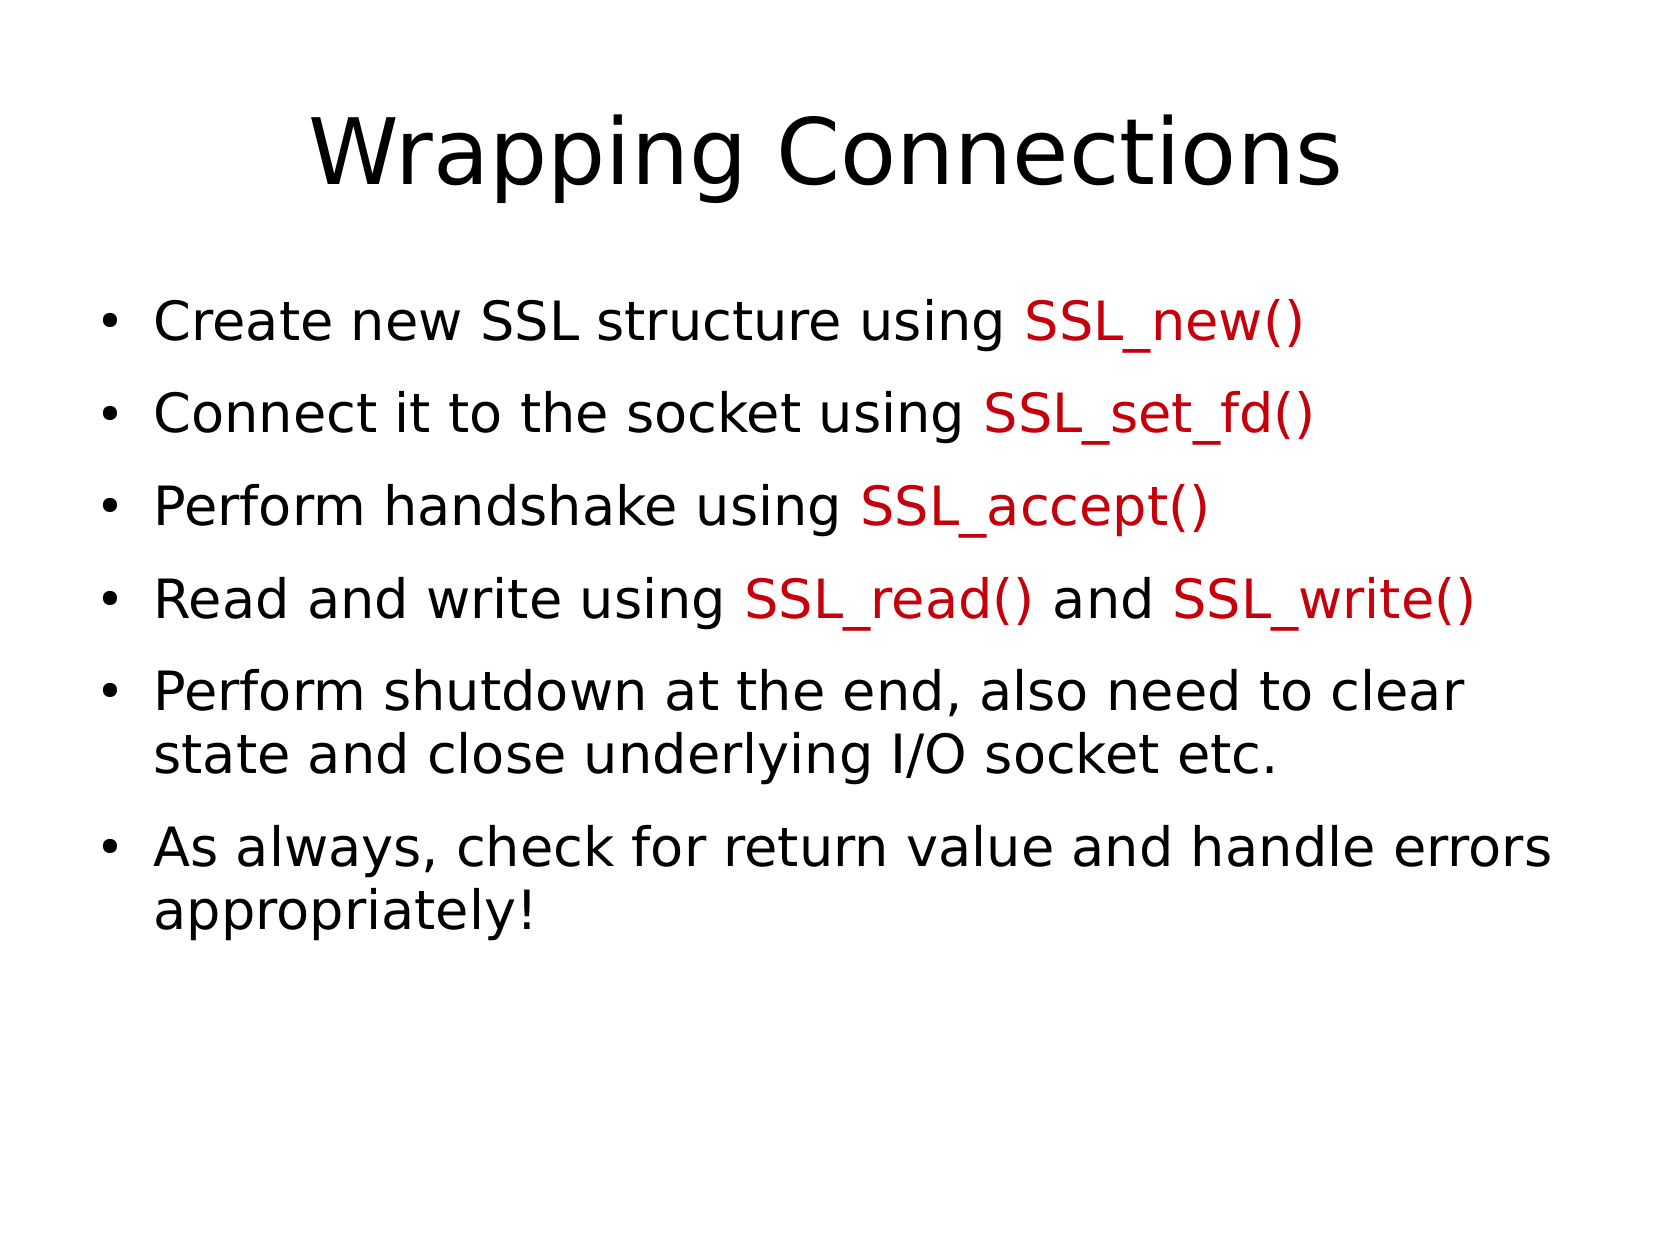

# Wrapping Connections
Create new SSL structure using SSL_new()
Connect it to the socket using SSL_set_fd()
Perform handshake using SSL_accept()
Read and write using SSL_read() and SSL_write()
Perform shutdown at the end, also need to clear state and close underlying I/O socket etc.
As always, check for return value and handle errors appropriately!